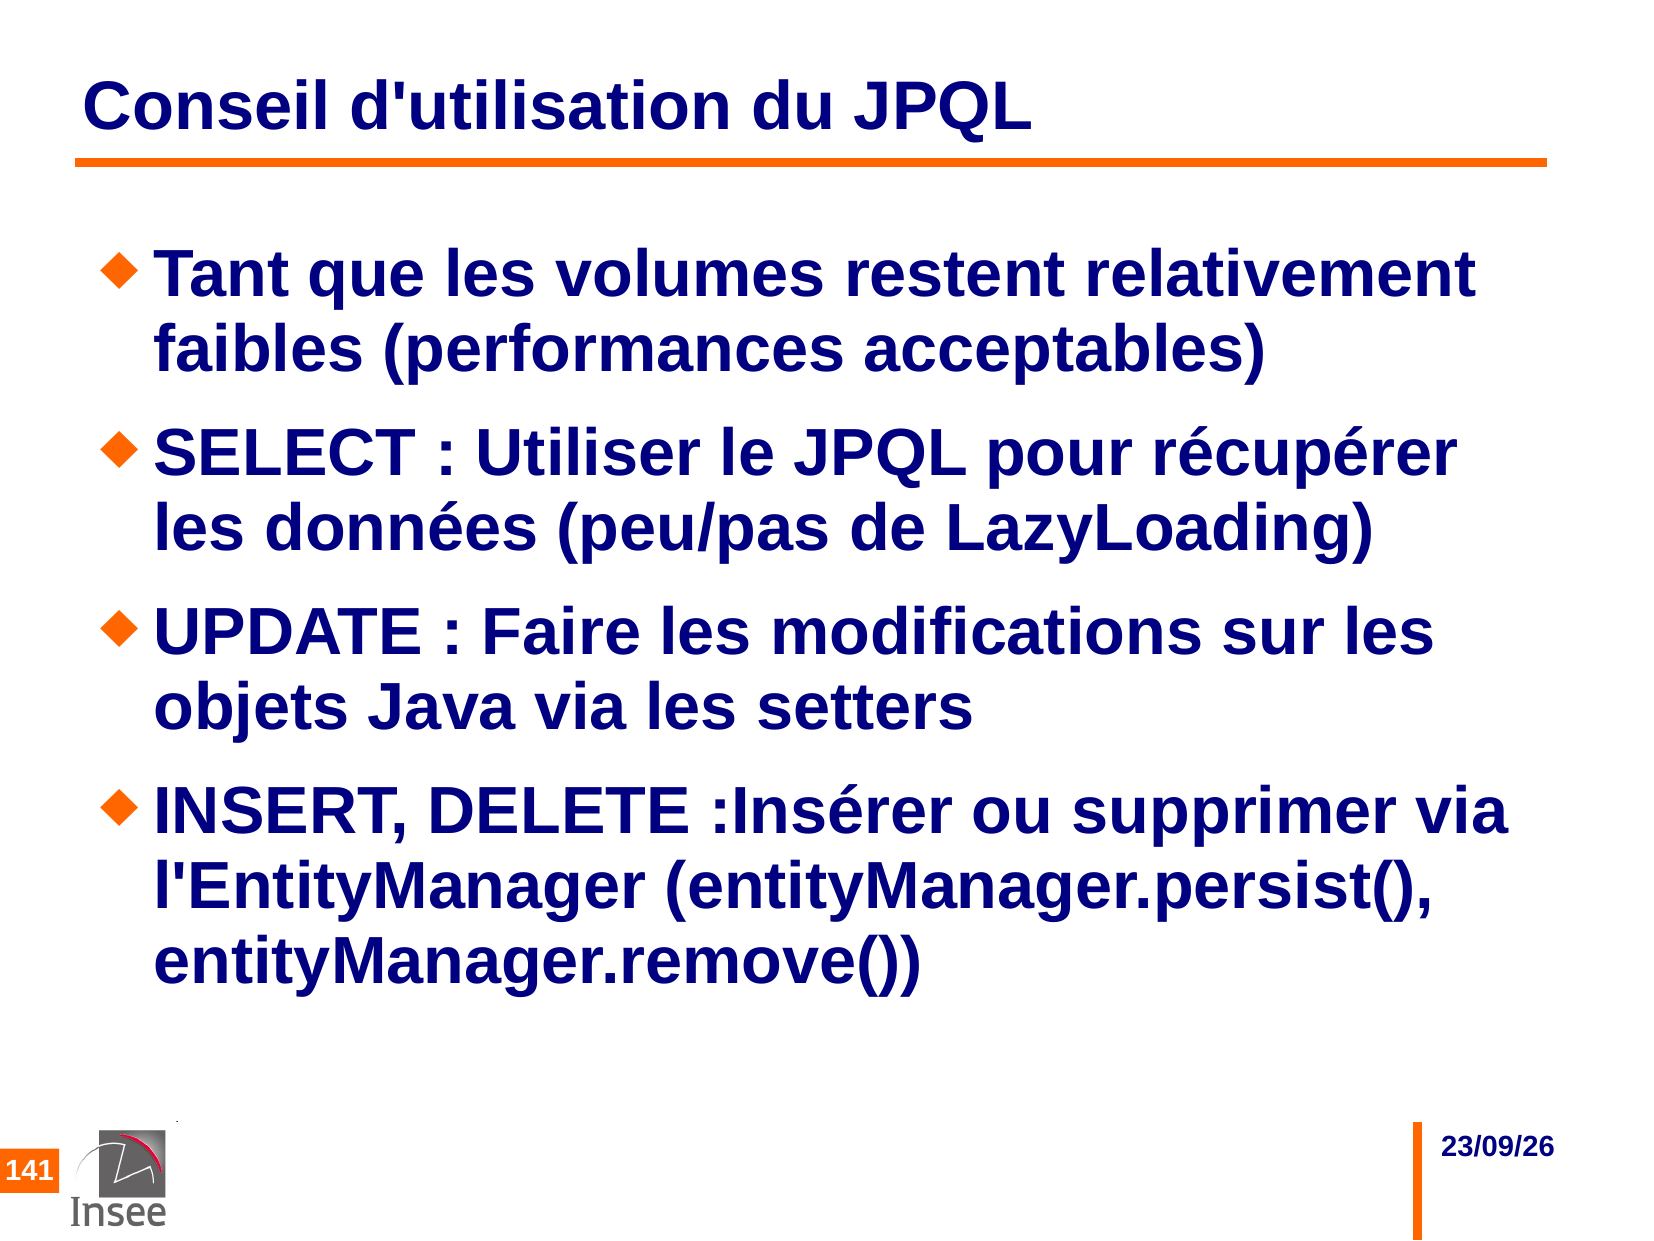

# Conseil d'utilisation du JPQL
Tant que les volumes restent relativement faibles (performances acceptables)
SELECT : Utiliser le JPQL pour récupérer les données (peu/pas de LazyLoading)
UPDATE : Faire les modifications sur les objets Java via les setters
INSERT, DELETE :Insérer ou supprimer via l'EntityManager (entityManager.persist(), entityManager.remove())
141